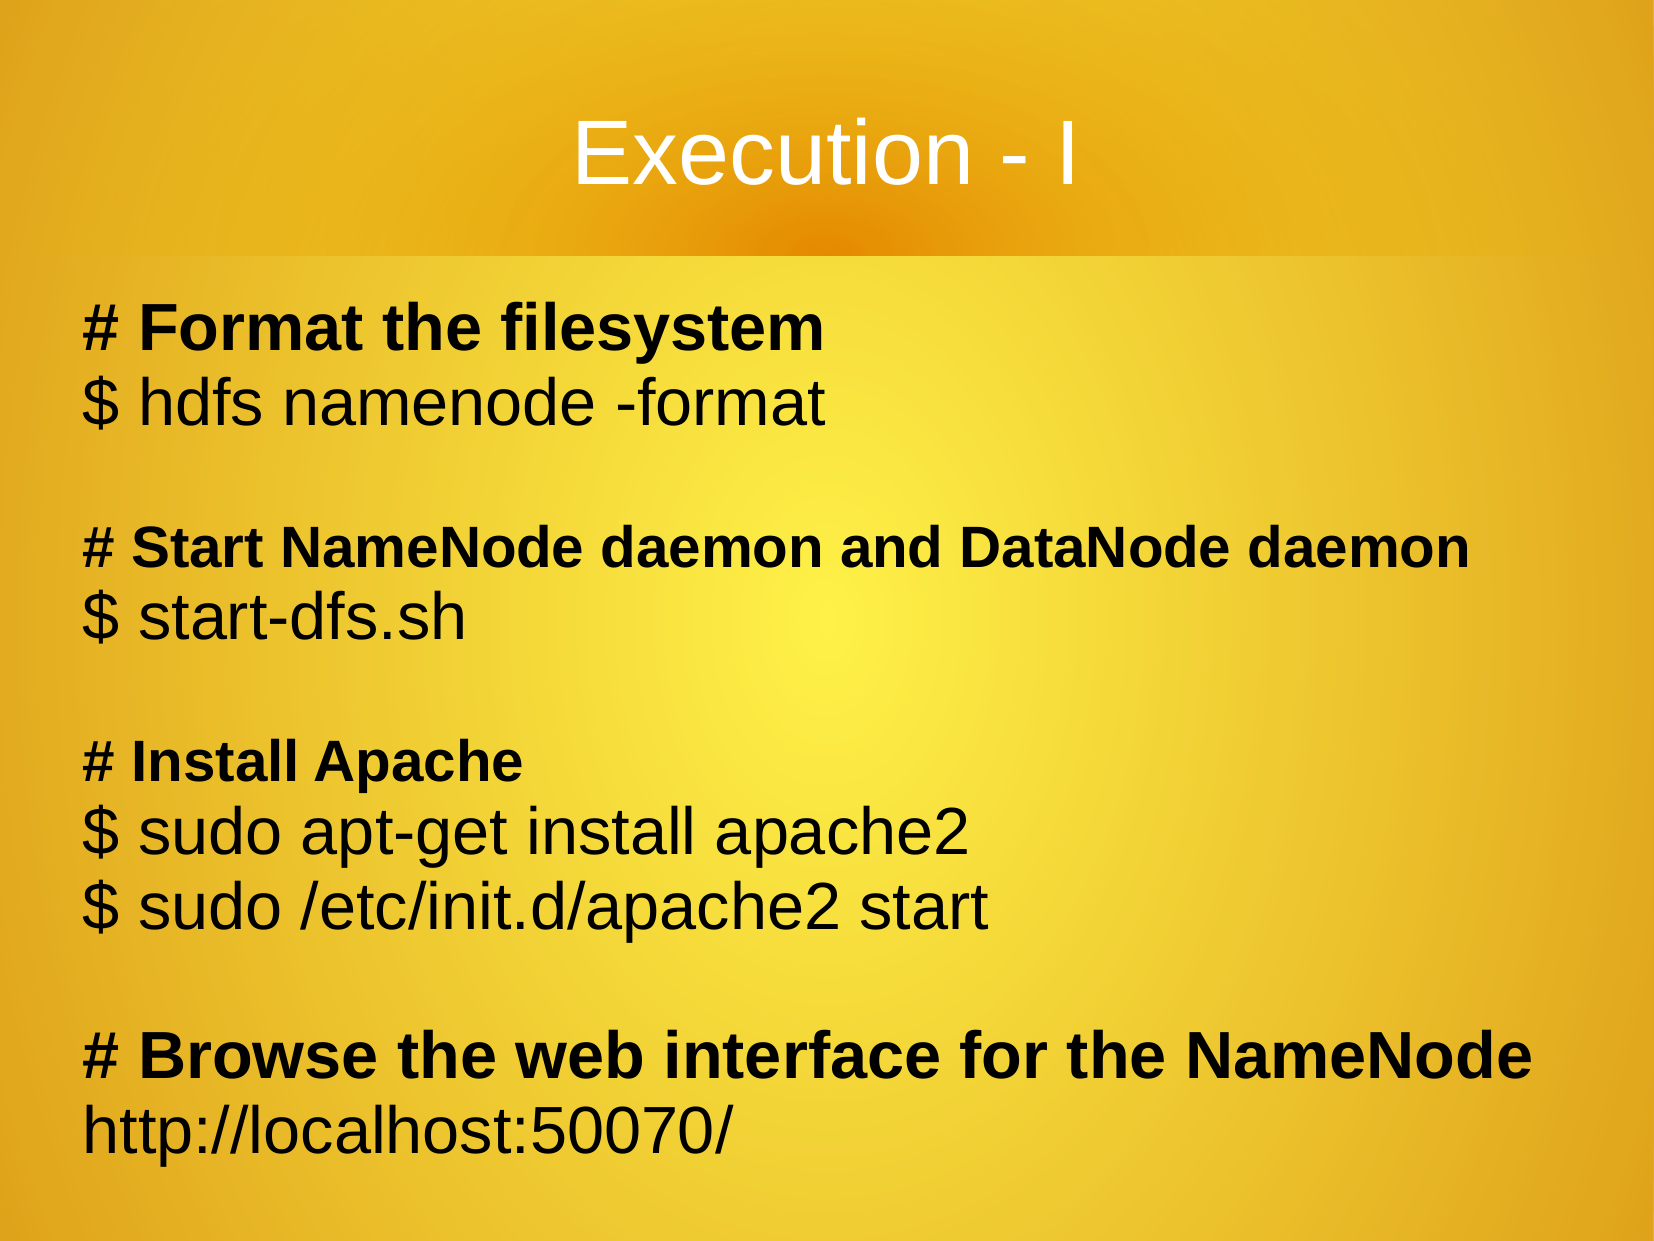

# Execution - I
# Format the filesystem
$ hdfs namenode -format
# Start NameNode daemon and DataNode daemon
$ start-dfs.sh
# Install Apache
$ sudo apt-get install apache2
$ sudo /etc/init.d/apache2 start
# Browse the web interface for the NameNode
http://localhost:50070/